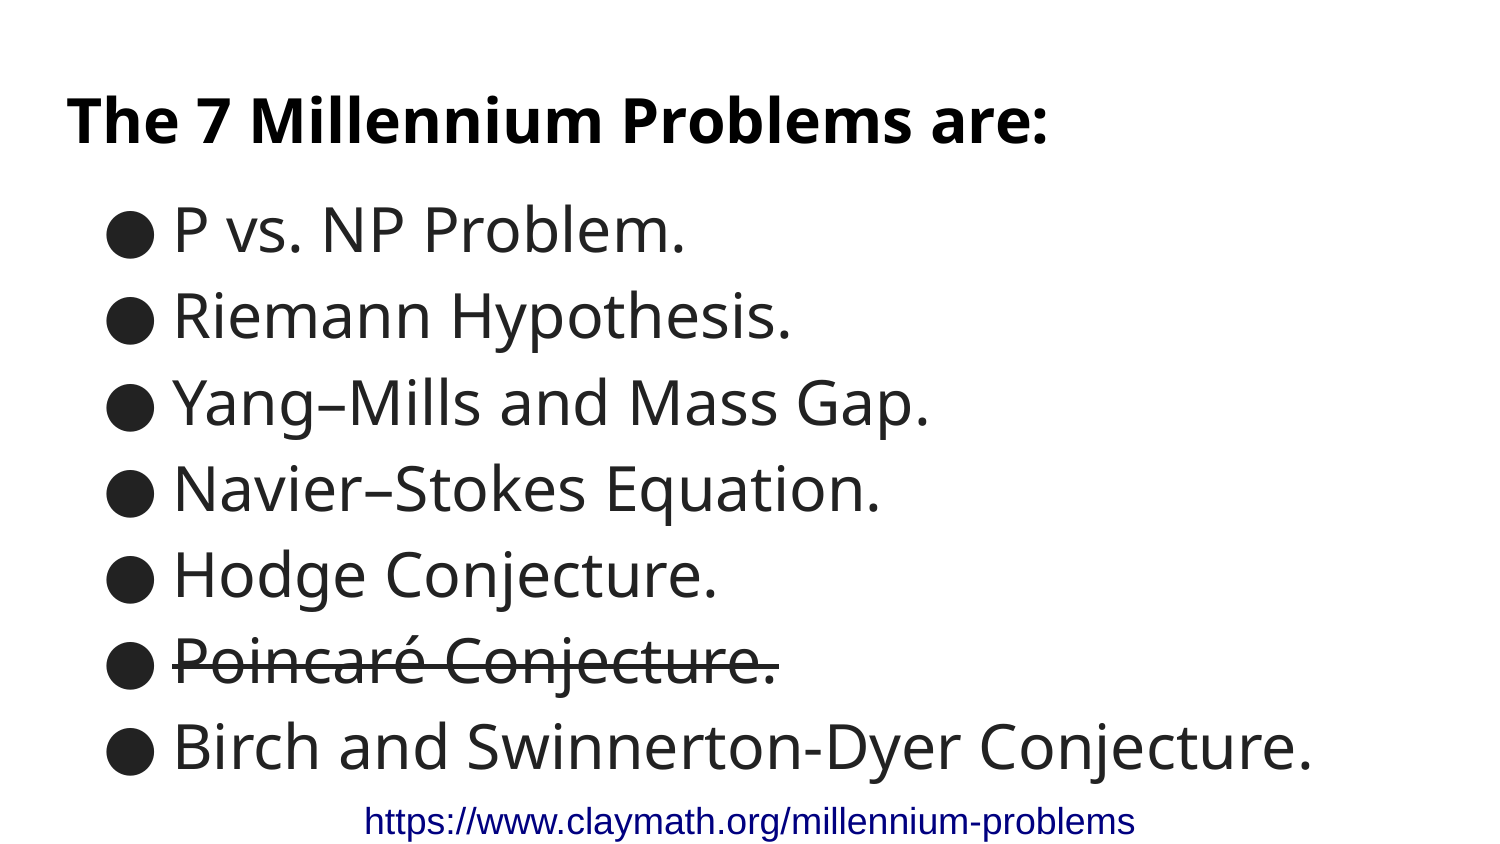

# The 7 Millennium Problems are:
P vs. NP Problem.
Riemann Hypothesis.
Yang–Mills and Mass Gap.
Navier–Stokes Equation.
Hodge Conjecture.
Poincaré Conjecture.
Birch and Swinnerton-Dyer Conjecture.
https://www.claymath.org/millennium-problems